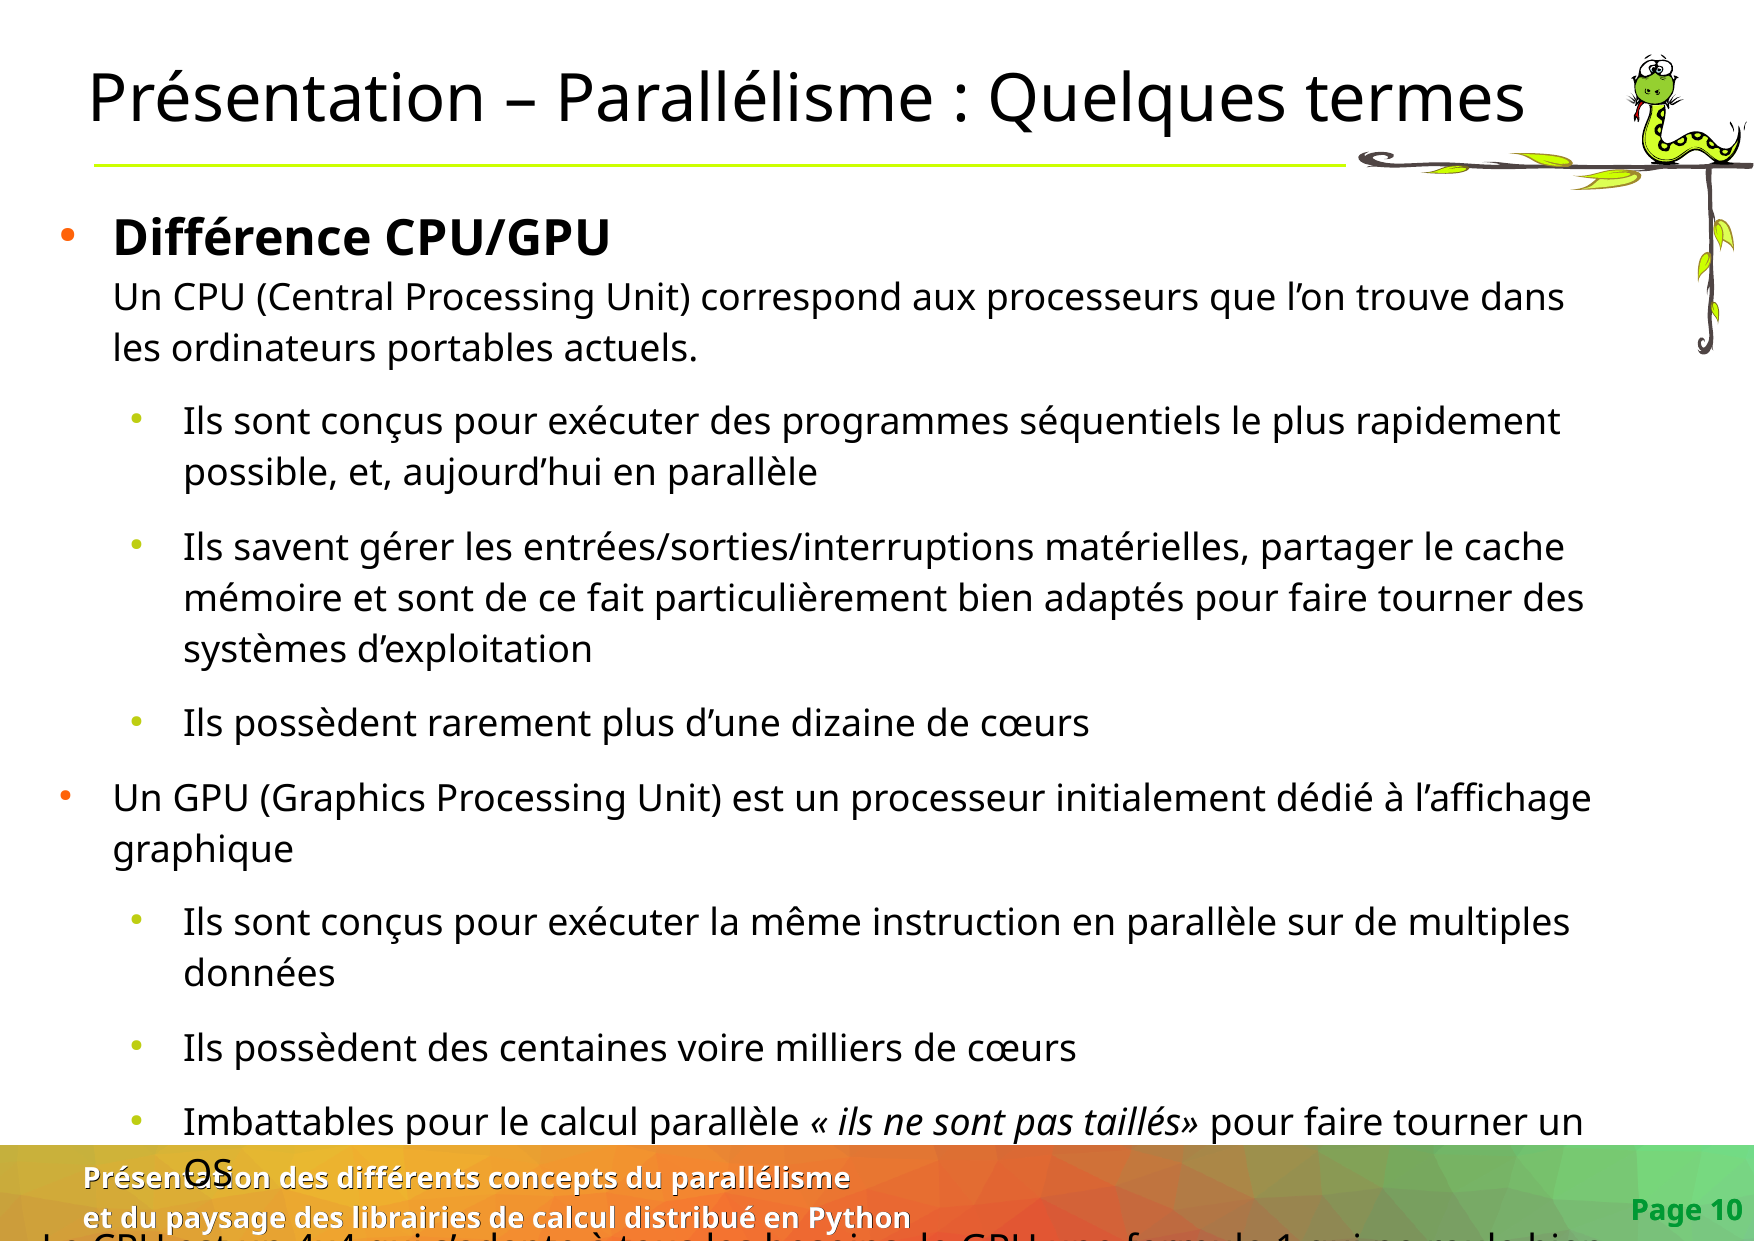

# Présentation – Parallélisme : Quelques termes
Différence CPU/GPU
Un CPU (Central Processing Unit) correspond aux processeurs que l’on trouve dans les ordinateurs portables actuels.
Ils sont conçus pour exécuter des programmes séquentiels le plus rapidement possible, et, aujourd’hui en parallèle
Ils savent gérer les entrées/sorties/interruptions matérielles, partager le cache mémoire et sont de ce fait particulièrement bien adaptés pour faire tourner des systèmes d’exploitation
Ils possèdent rarement plus d’une dizaine de cœurs
Un GPU (Graphics Processing Unit) est un processeur initialement dédié à l’affichage graphique
Ils sont conçus pour exécuter la même instruction en parallèle sur de multiples données
Ils possèdent des centaines voire milliers de cœurs
Imbattables pour le calcul parallèle « ils ne sont pas taillés» pour faire tourner un OS
Le CPU est un 4x4 qui s’adapte à tous les besoins, le GPU une formule 1 qui ne roule bien que sur circuit de course...
10